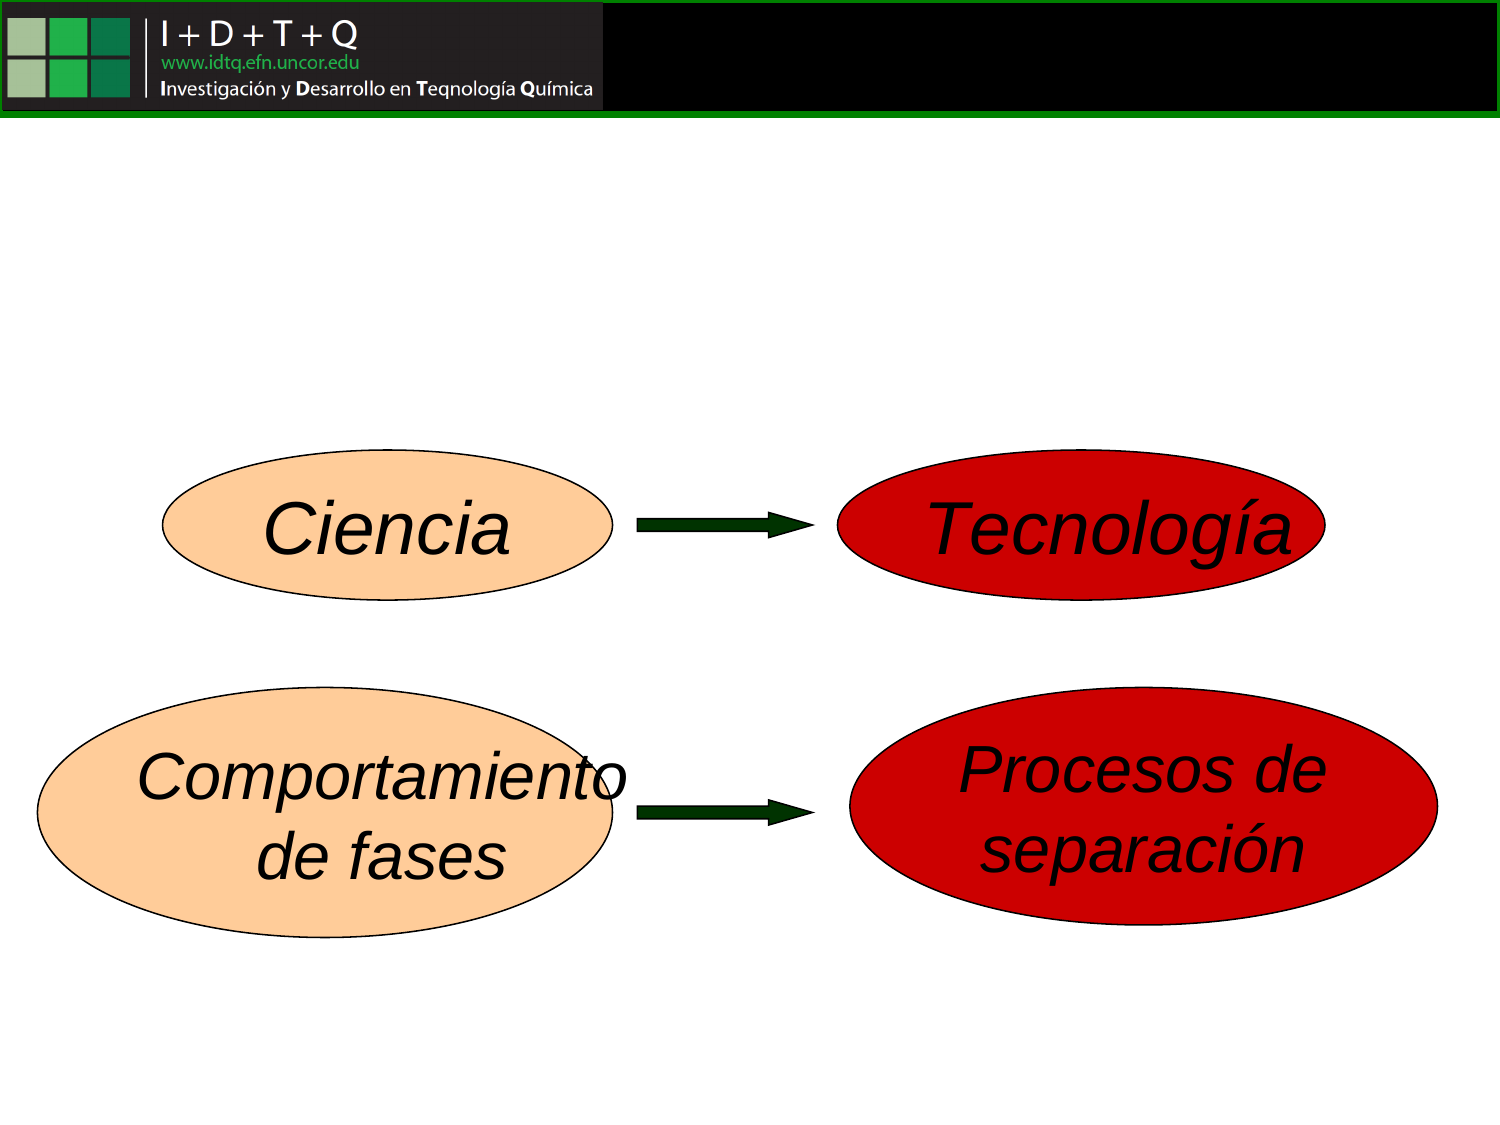

Ciencia
Tecnología
Comportamiento
de fases
Procesos de
separación